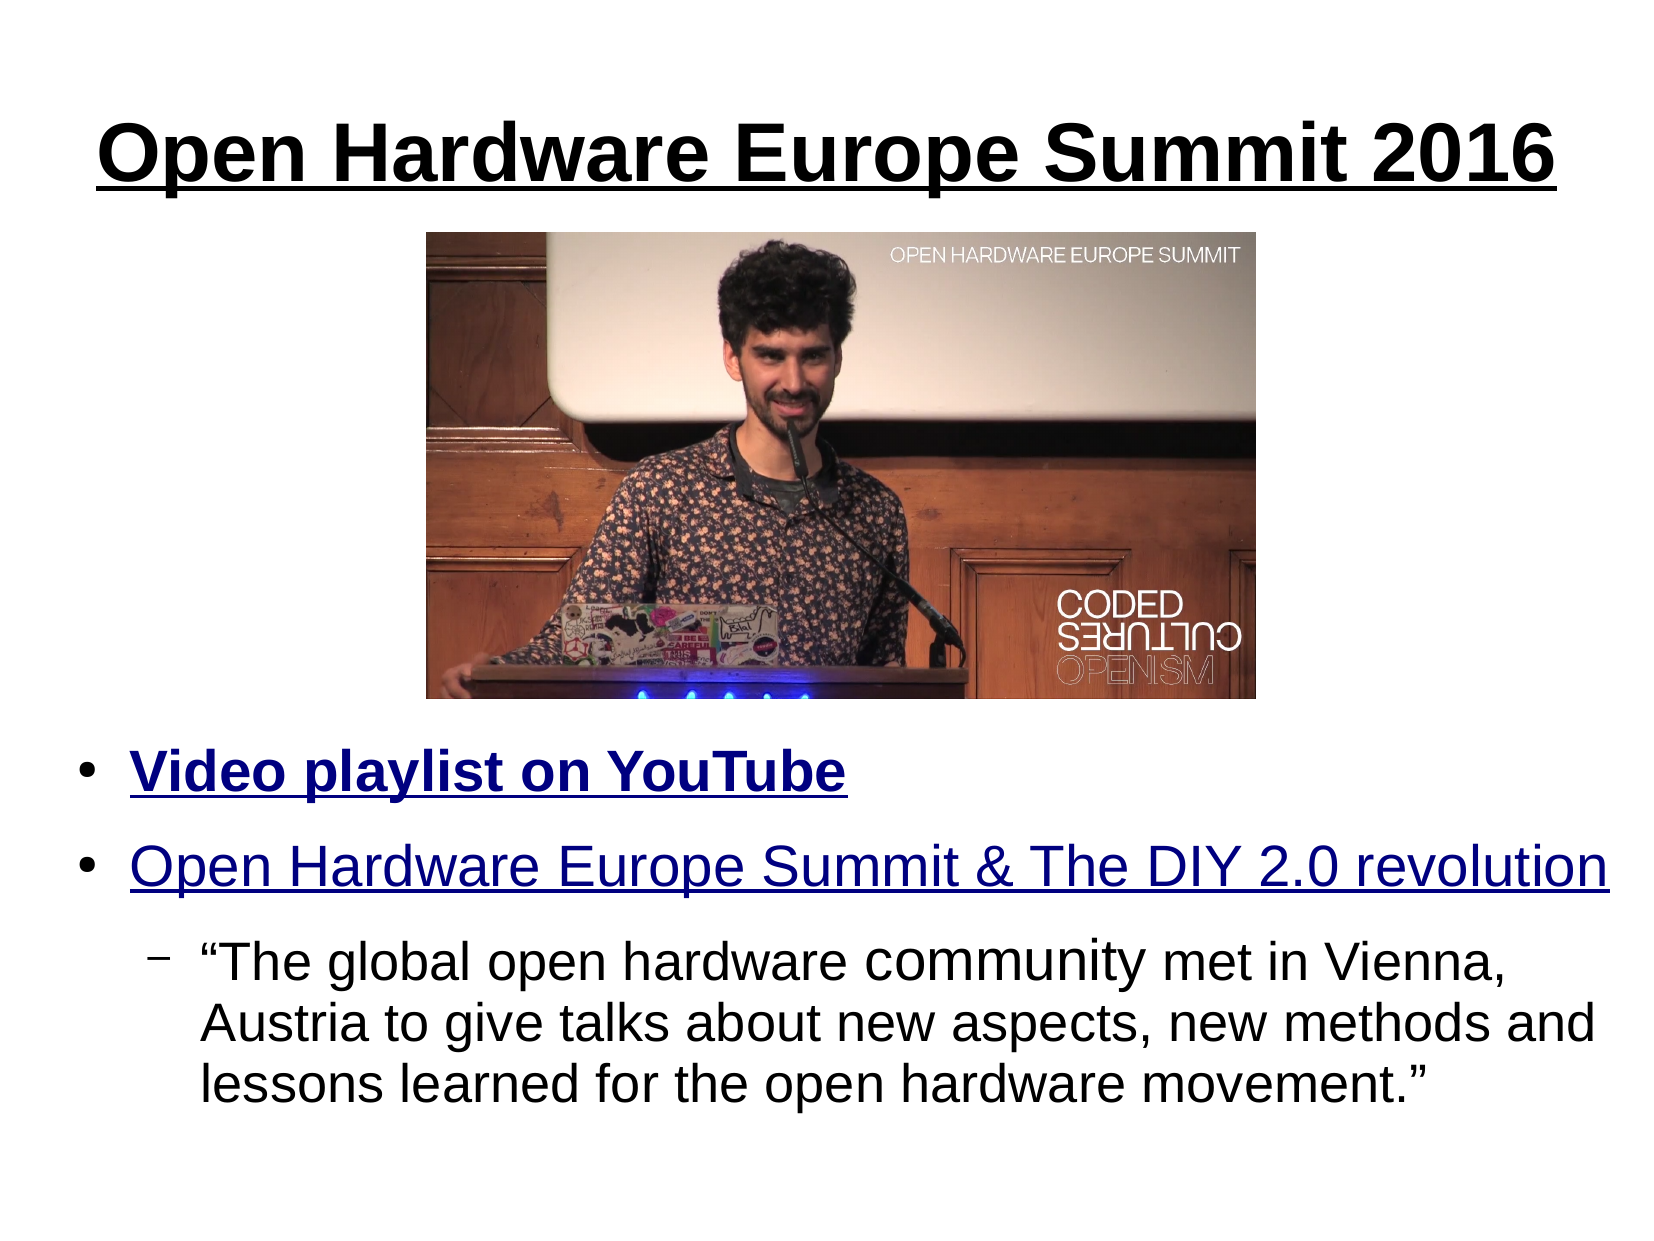

# Open Hardware Europe Summit 2016
Video playlist on YouTube
Open Hardware Europe Summit & The DIY 2.0 revolution
“The global open hardware community met in Vienna, Austria to give talks about new aspects, new methods and lessons learned for the open hardware movement.”